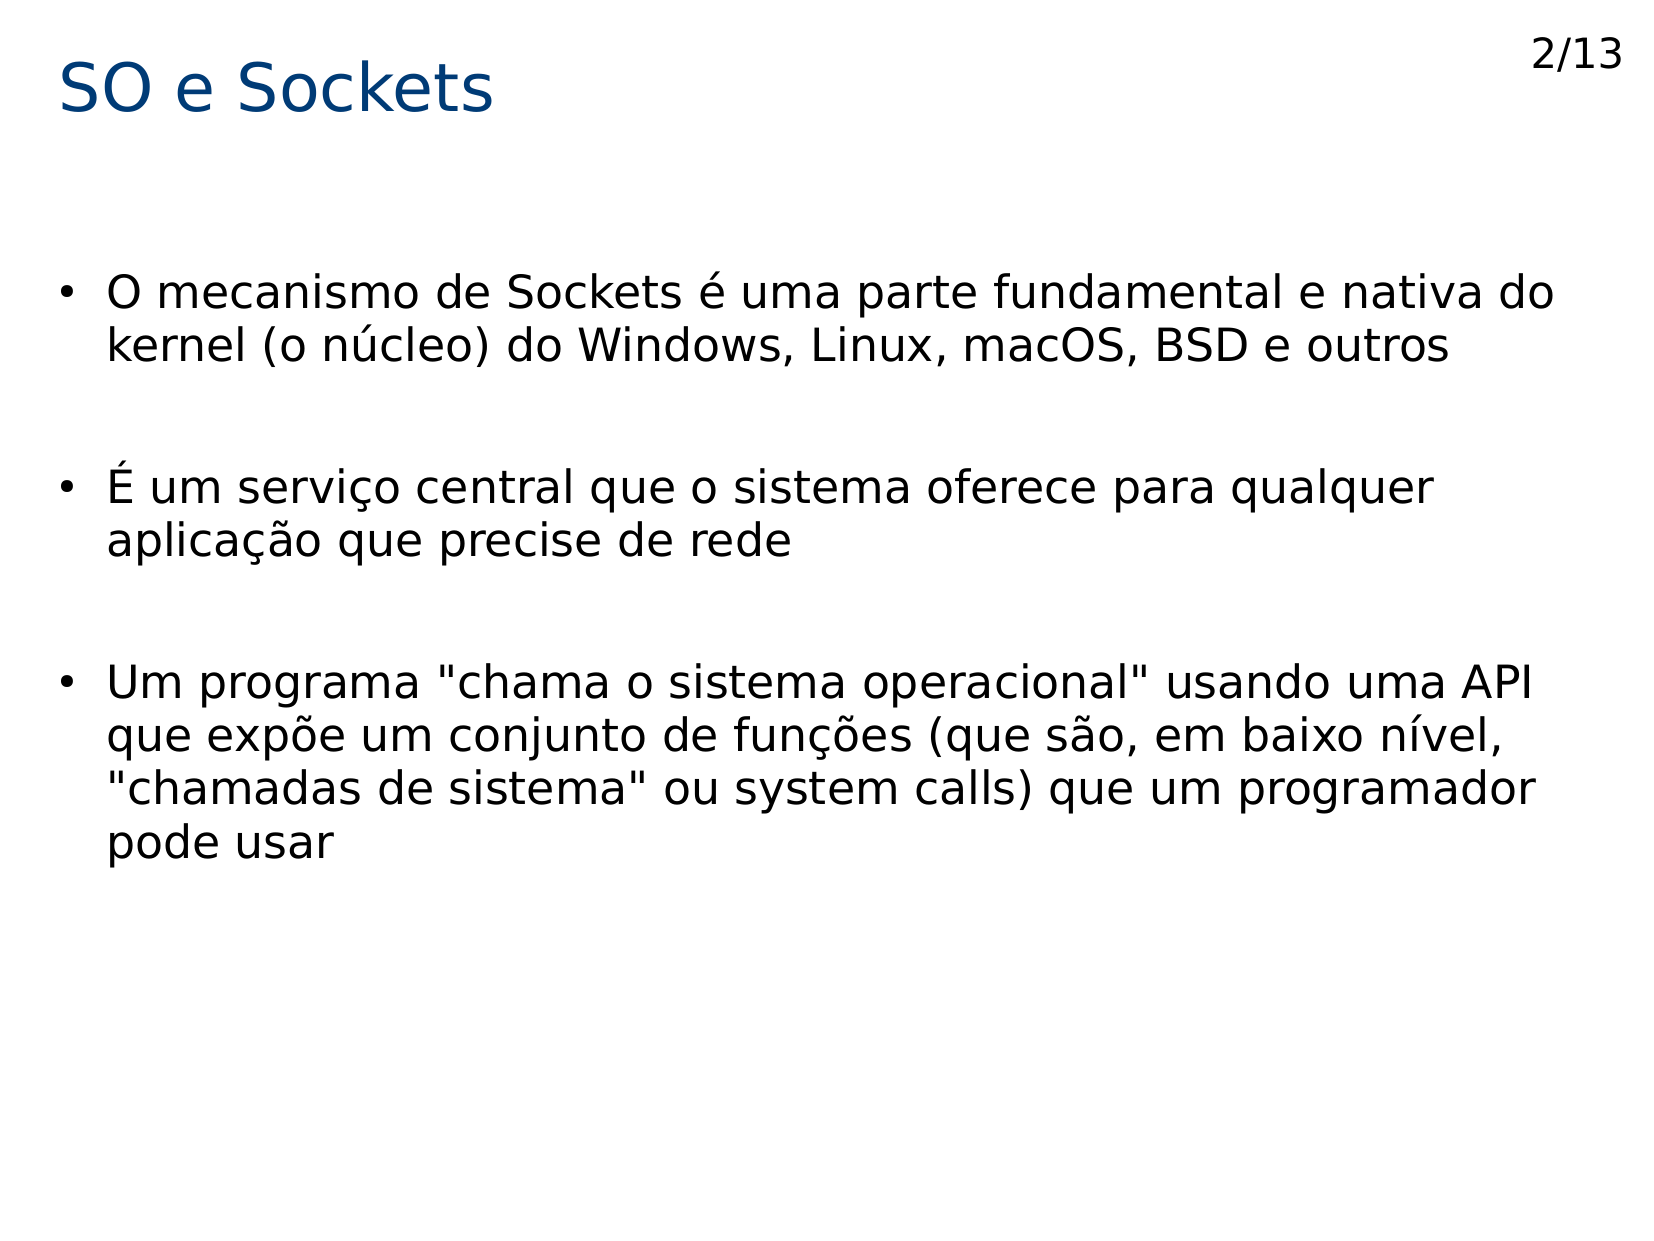

# SO e Sockets
2
O mecanismo de Sockets é uma parte fundamental e nativa do kernel (o núcleo) do Windows, Linux, macOS, BSD e outros
É um serviço central que o sistema oferece para qualquer aplicação que precise de rede
Um programa "chama o sistema operacional" usando uma API que expõe um conjunto de funções (que são, em baixo nível, "chamadas de sistema" ou system calls) que um programador pode usar